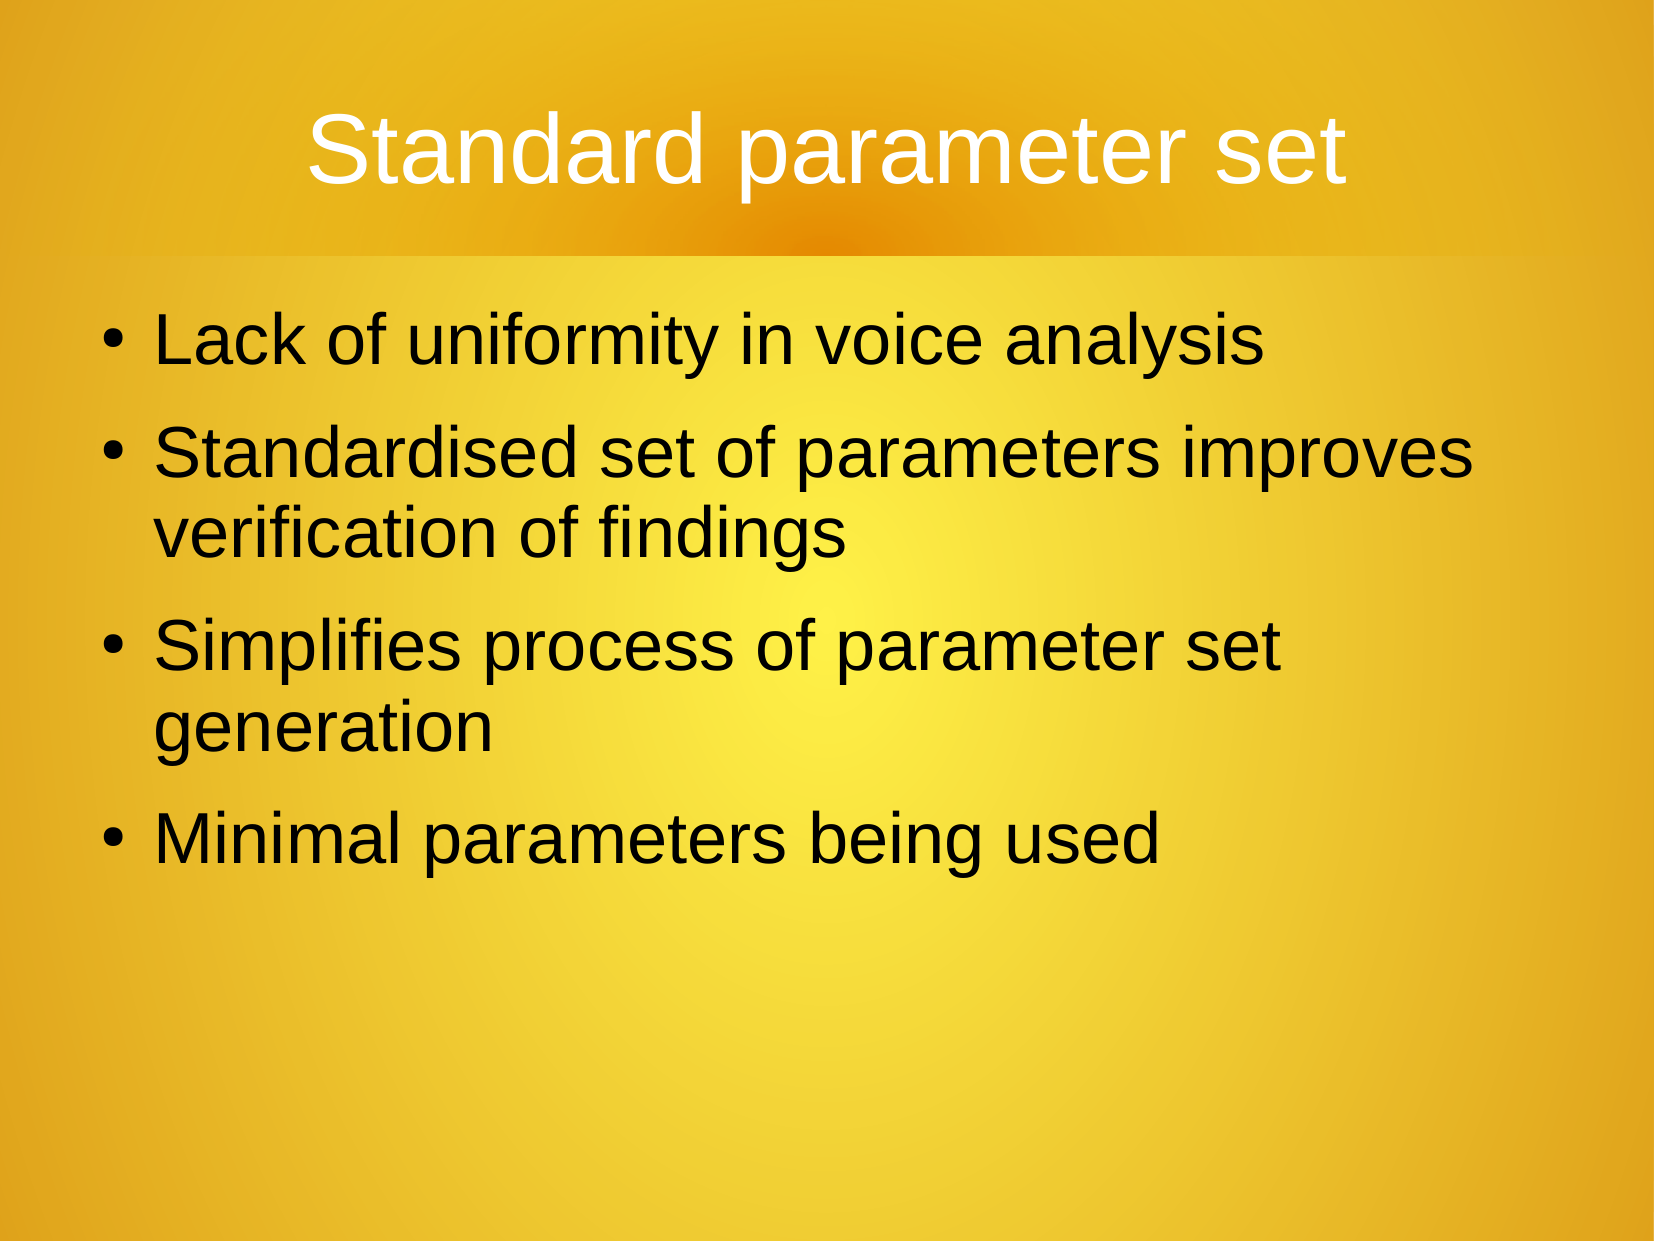

# Standard parameter set
Lack of uniformity in voice analysis
Standardised set of parameters improves verification of findings
Simplifies process of parameter set generation
Minimal parameters being used